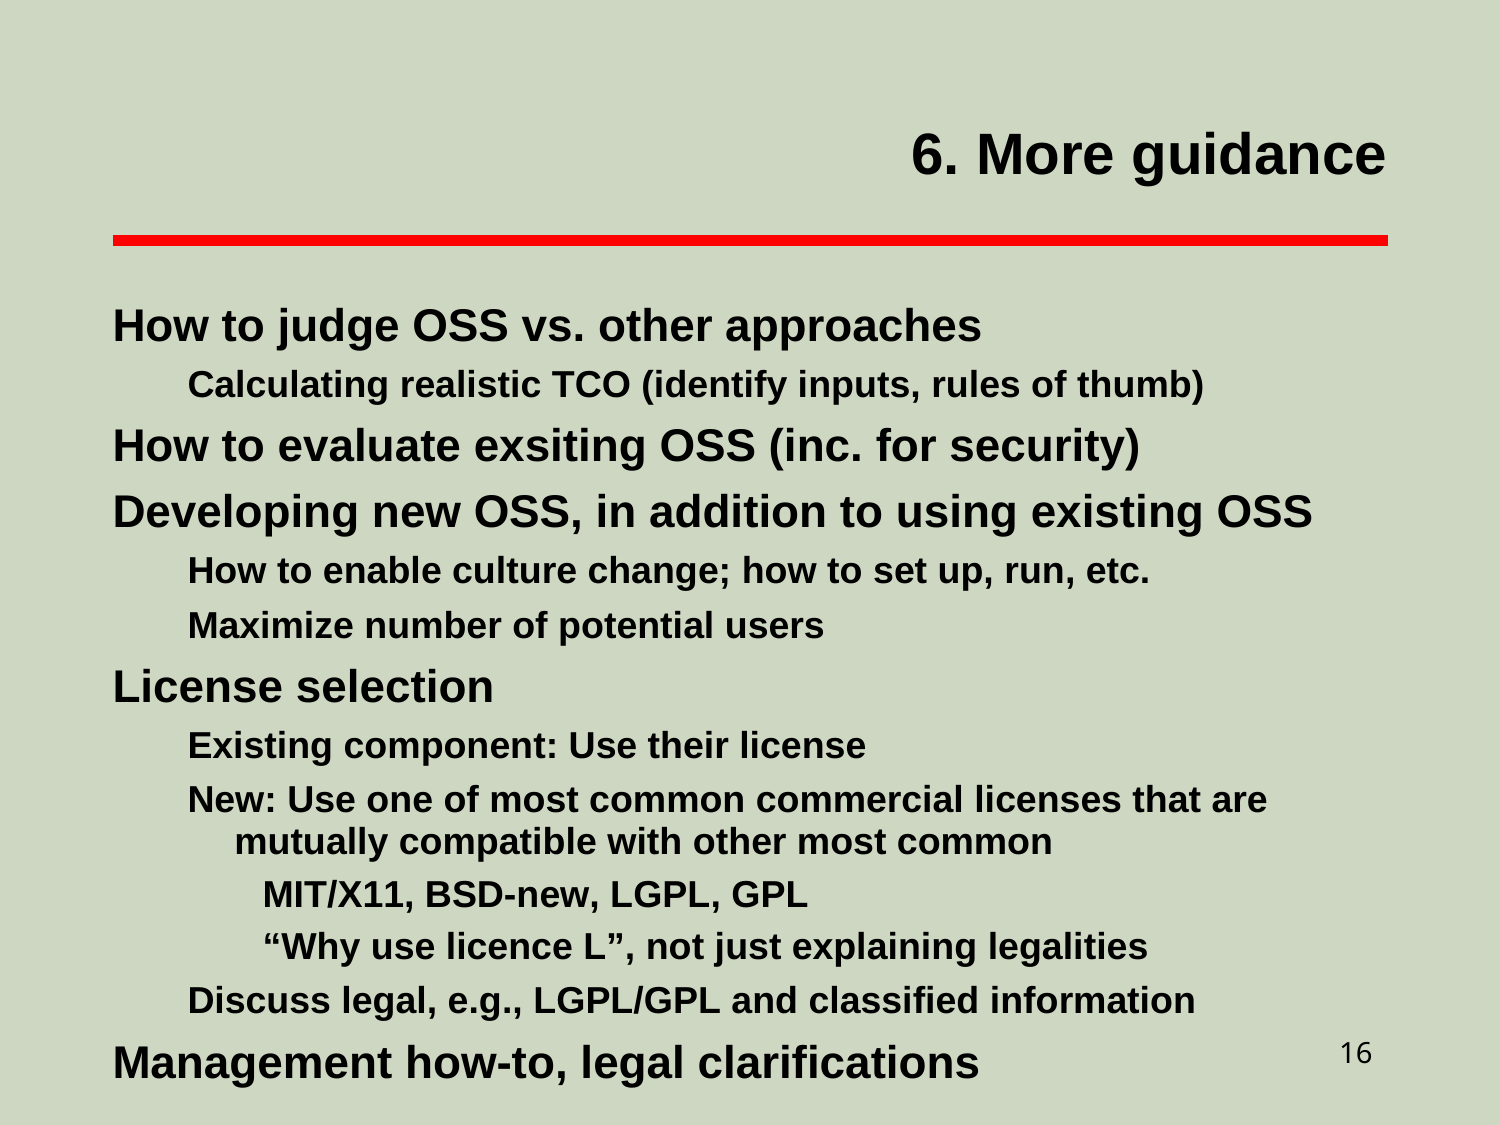

# 6. More guidance
How to judge OSS vs. other approaches
Calculating realistic TCO (identify inputs, rules of thumb)
How to evaluate exsiting OSS (inc. for security)
Developing new OSS, in addition to using existing OSS
How to enable culture change; how to set up, run, etc.
Maximize number of potential users
License selection
Existing component: Use their license
New: Use one of most common commercial licenses that are mutually compatible with other most common
MIT/X11, BSD-new, LGPL, GPL
“Why use licence L”, not just explaining legalities
Discuss legal, e.g., LGPL/GPL and classified information
Management how-to, legal clarifications